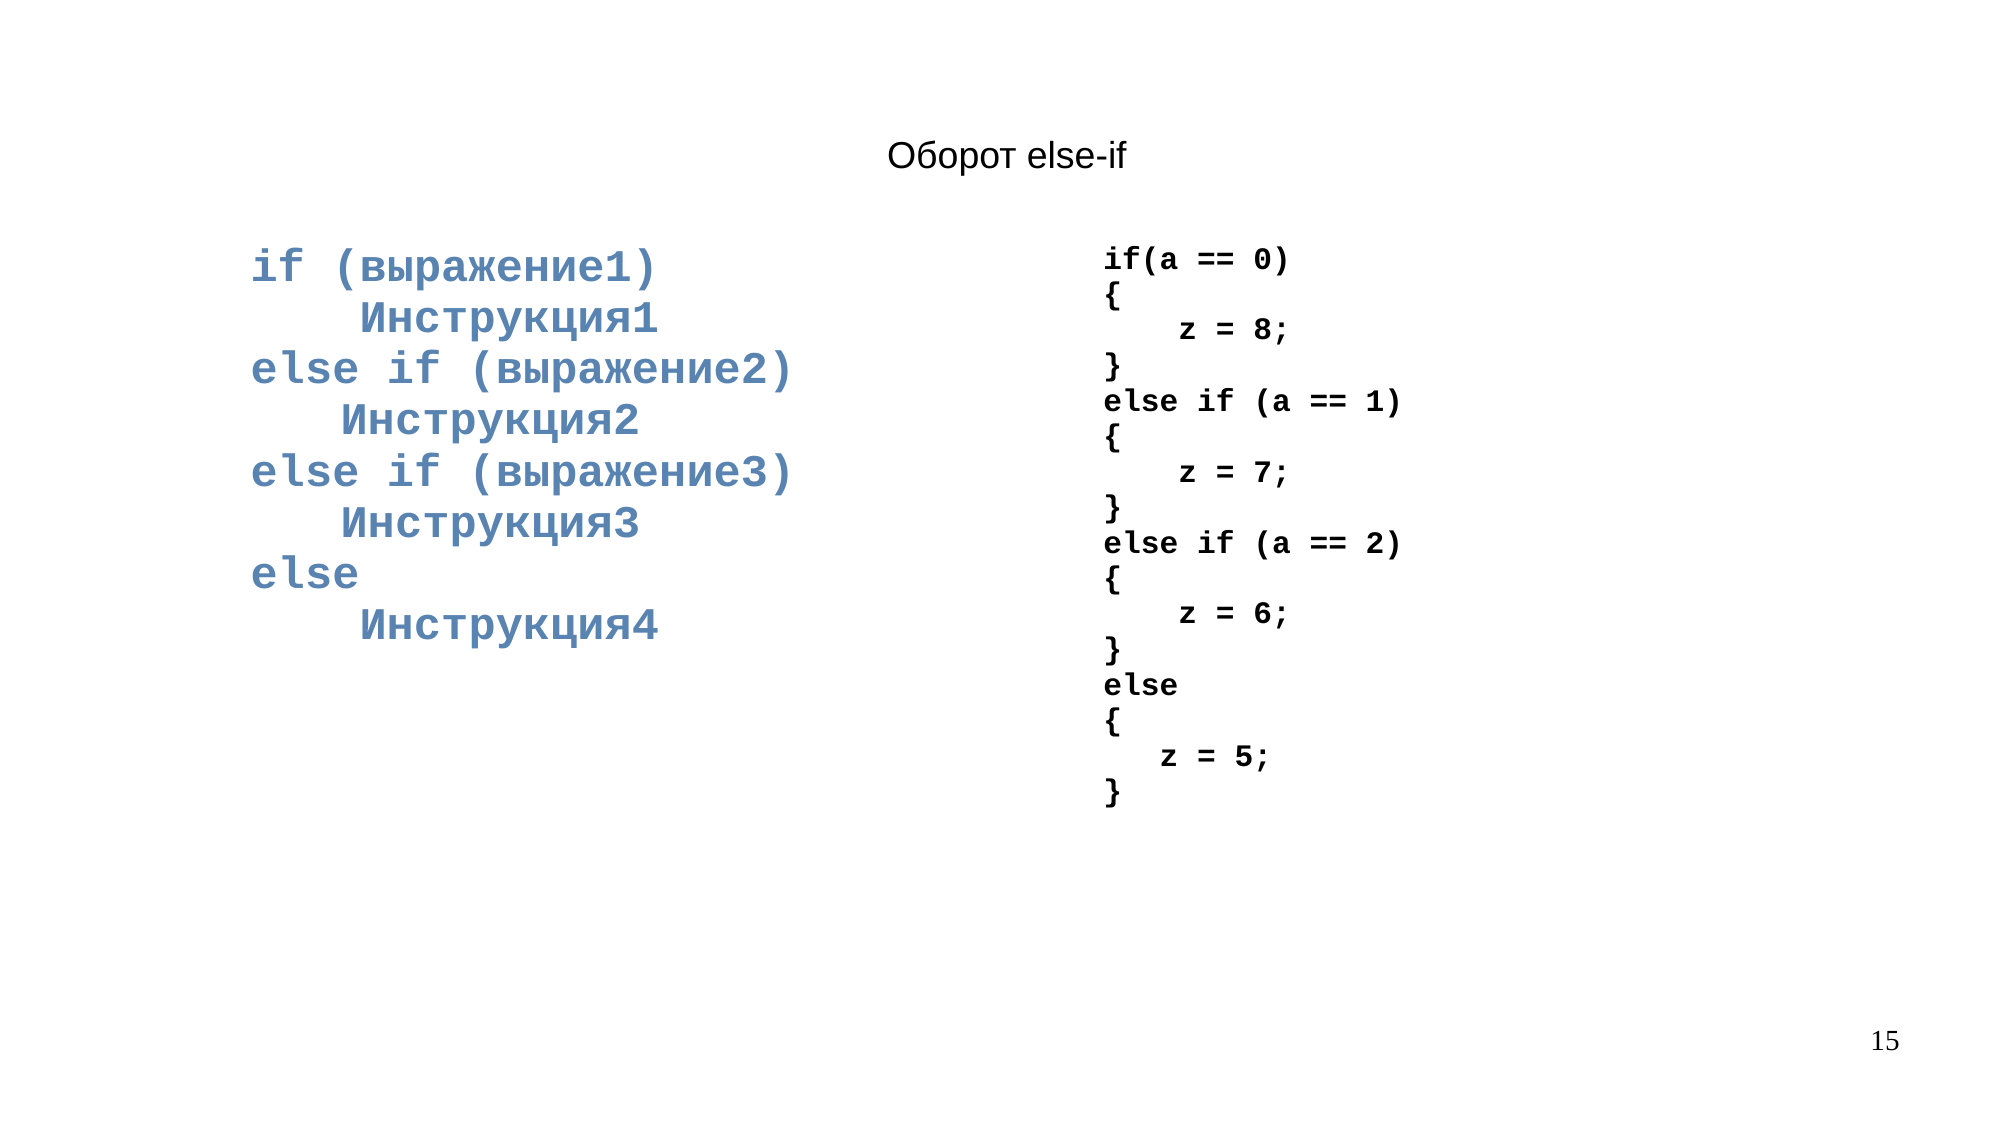

Оборот else-if
if(a == 0)
{
 z = 8;
}
else if (a == 1)
{
 z = 7;
}
else if (a == 2)
{
 z = 6;
}
else
{
 z = 5;
}
if (выражение1)
 Инструкция1
else if (выражение2)
 Инструкция2
else if (выражение3)
 Инструкция3
else
 Инструкция4
15